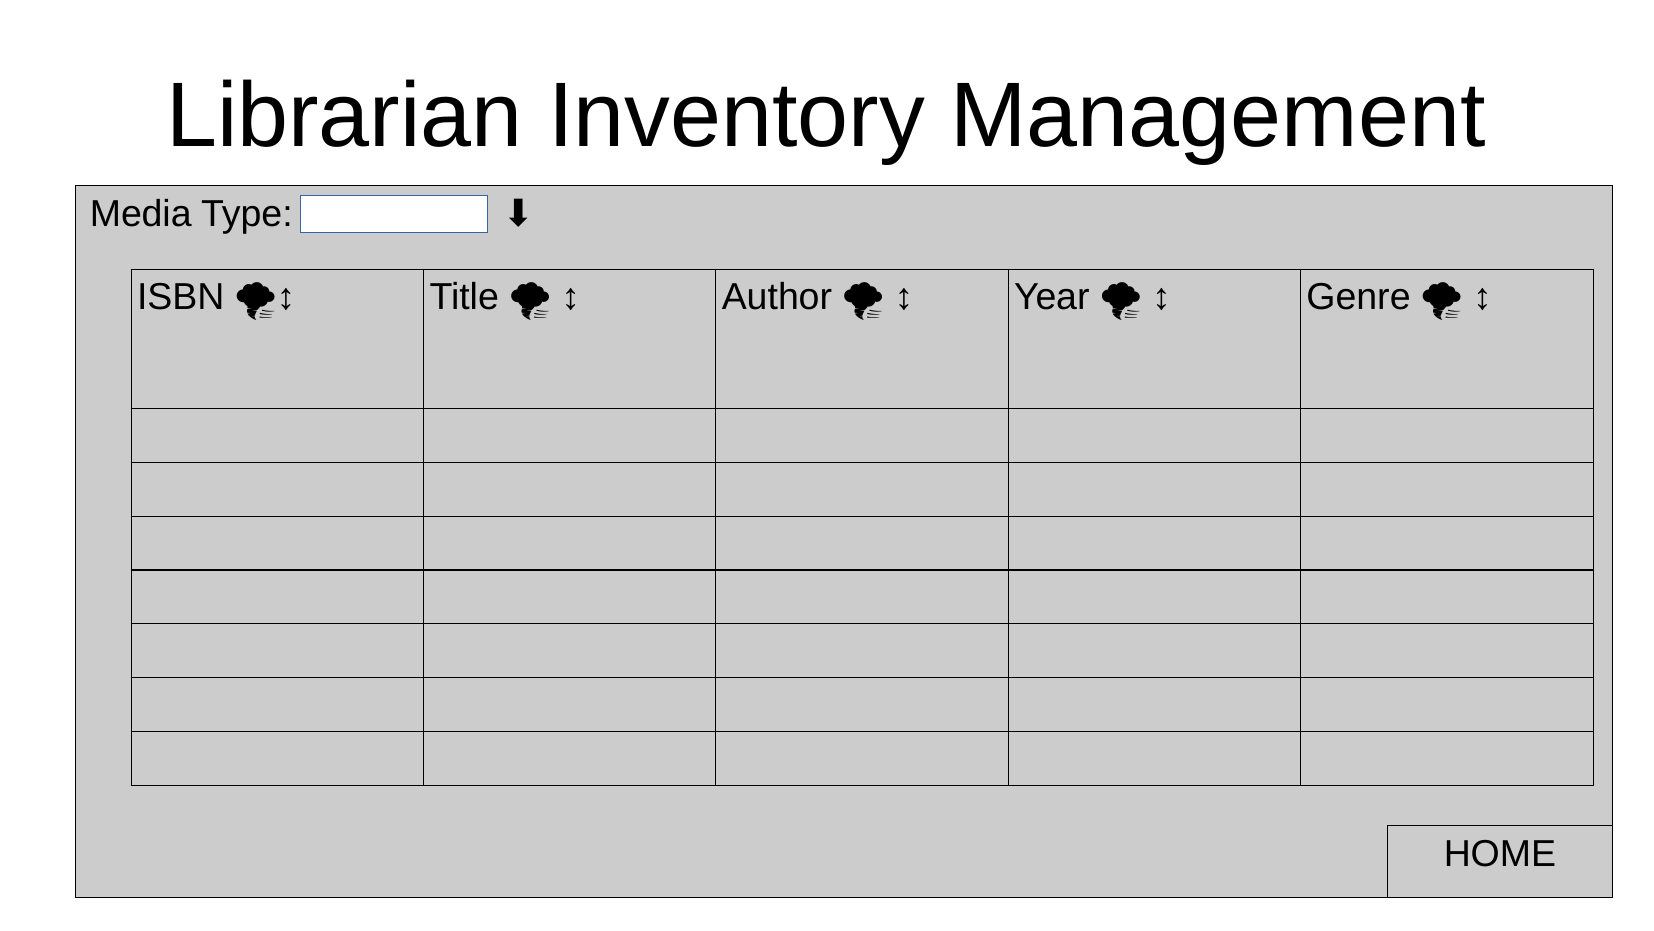

# Librarian Inventory Management
Media Type: ⬇️
| ISBN 🌪️↕️ | Title 🌪️ ↕️ | Author 🌪️ ↕️ | Year 🌪️ ↕️ | Genre 🌪️ ↕️ |
| --- | --- | --- | --- | --- |
| | | | | |
| | | | | |
| | | | | |
| | | | | |
| | | | | |
| | | | | |
| | | | | |
HOME